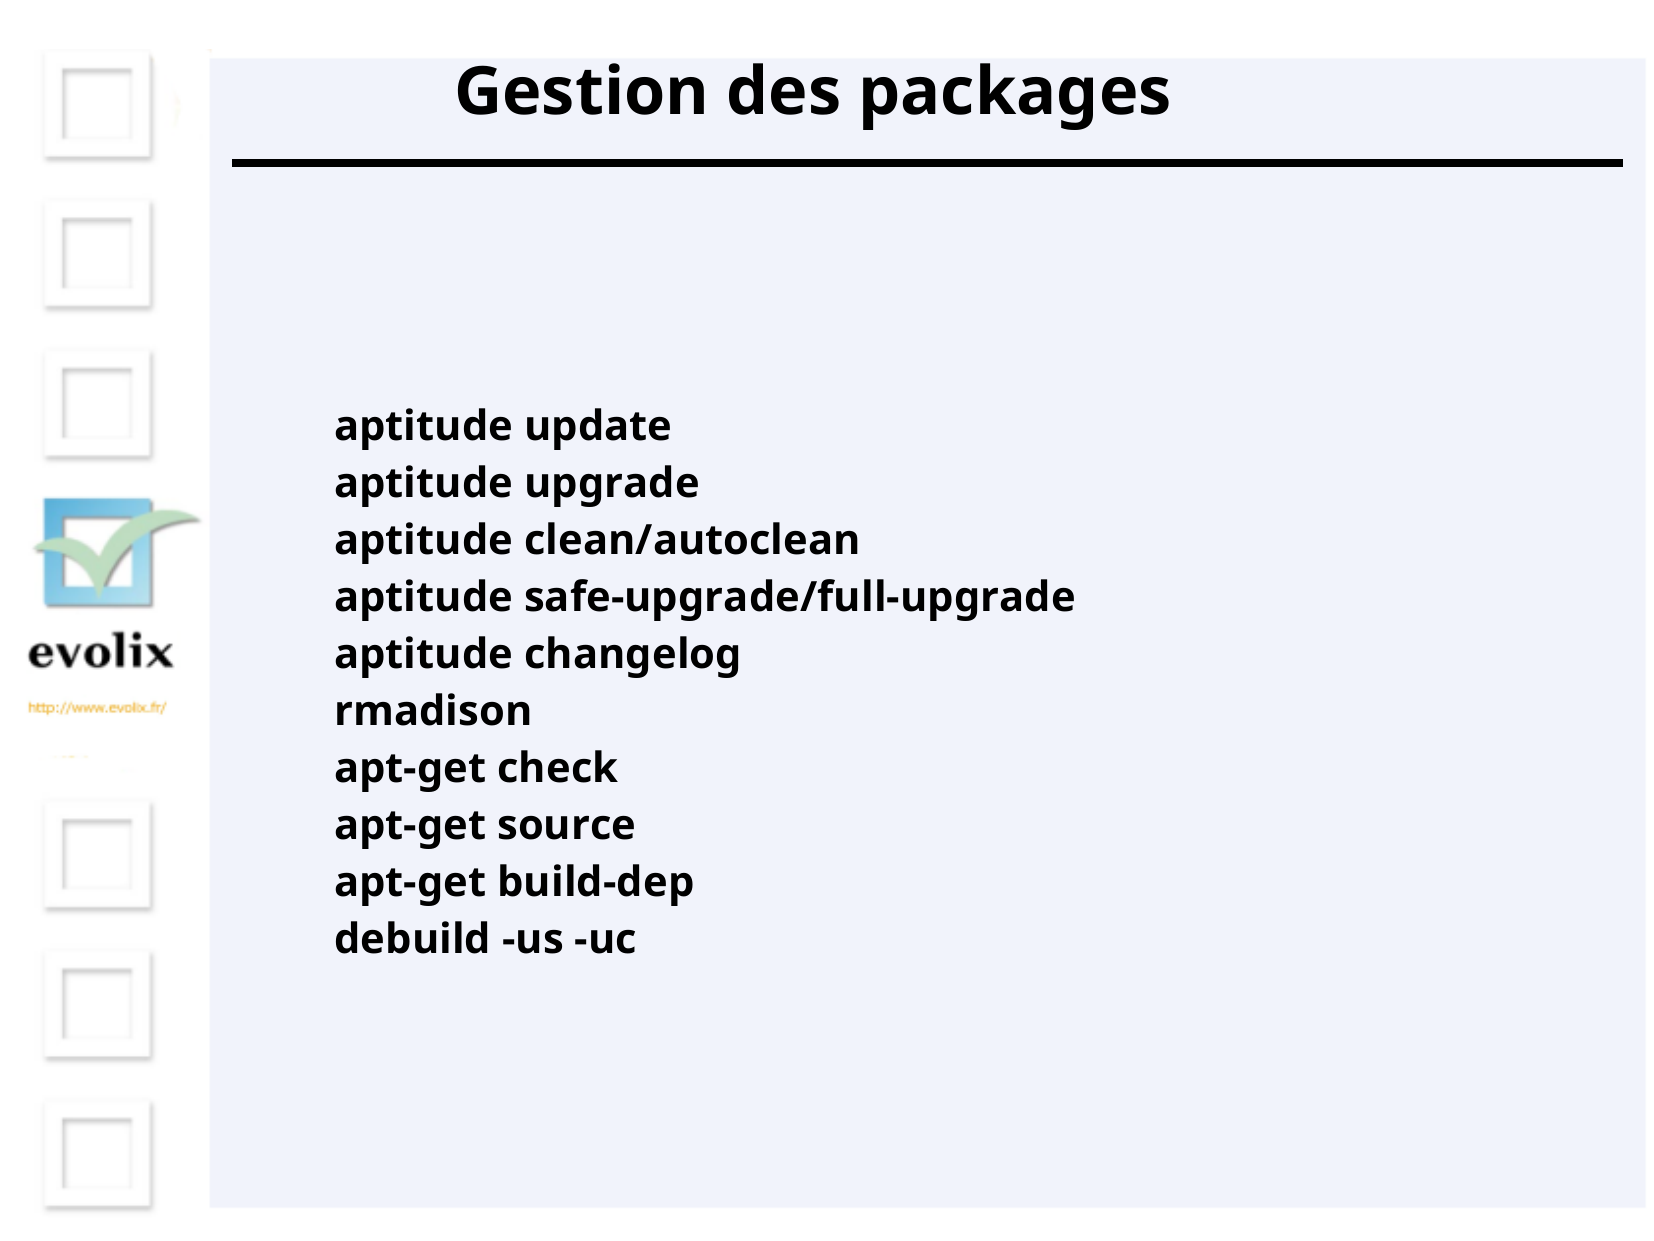

# Gestion des packages
aptitude update
aptitude upgrade
aptitude clean/autoclean
aptitude safe-upgrade/full-upgrade
aptitude changelog
rmadison
apt-get check
apt-get source
apt-get build-dep
debuild -us -uc